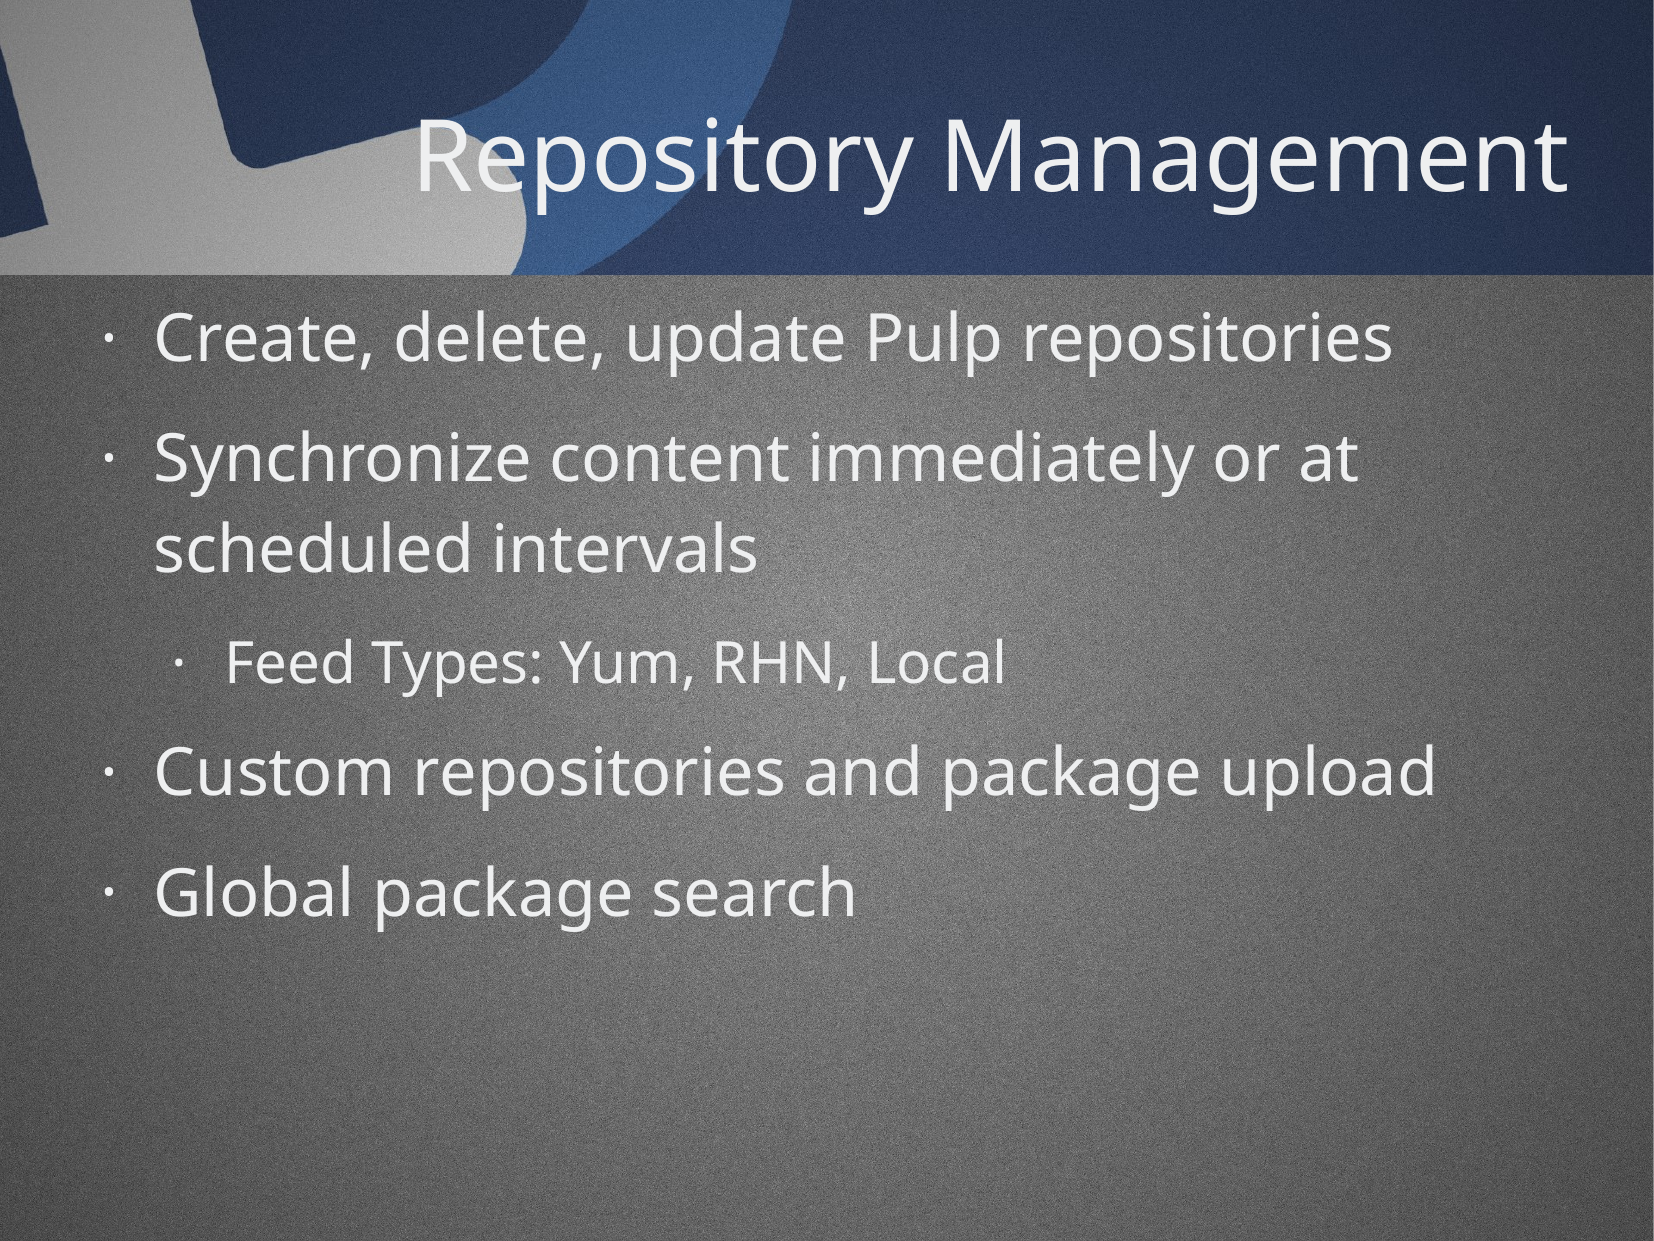

# Repository Management
Create, delete, update Pulp repositories
Synchronize content immediately or at scheduled intervals
Feed Types: Yum, RHN, Local
Custom repositories and package upload
Global package search